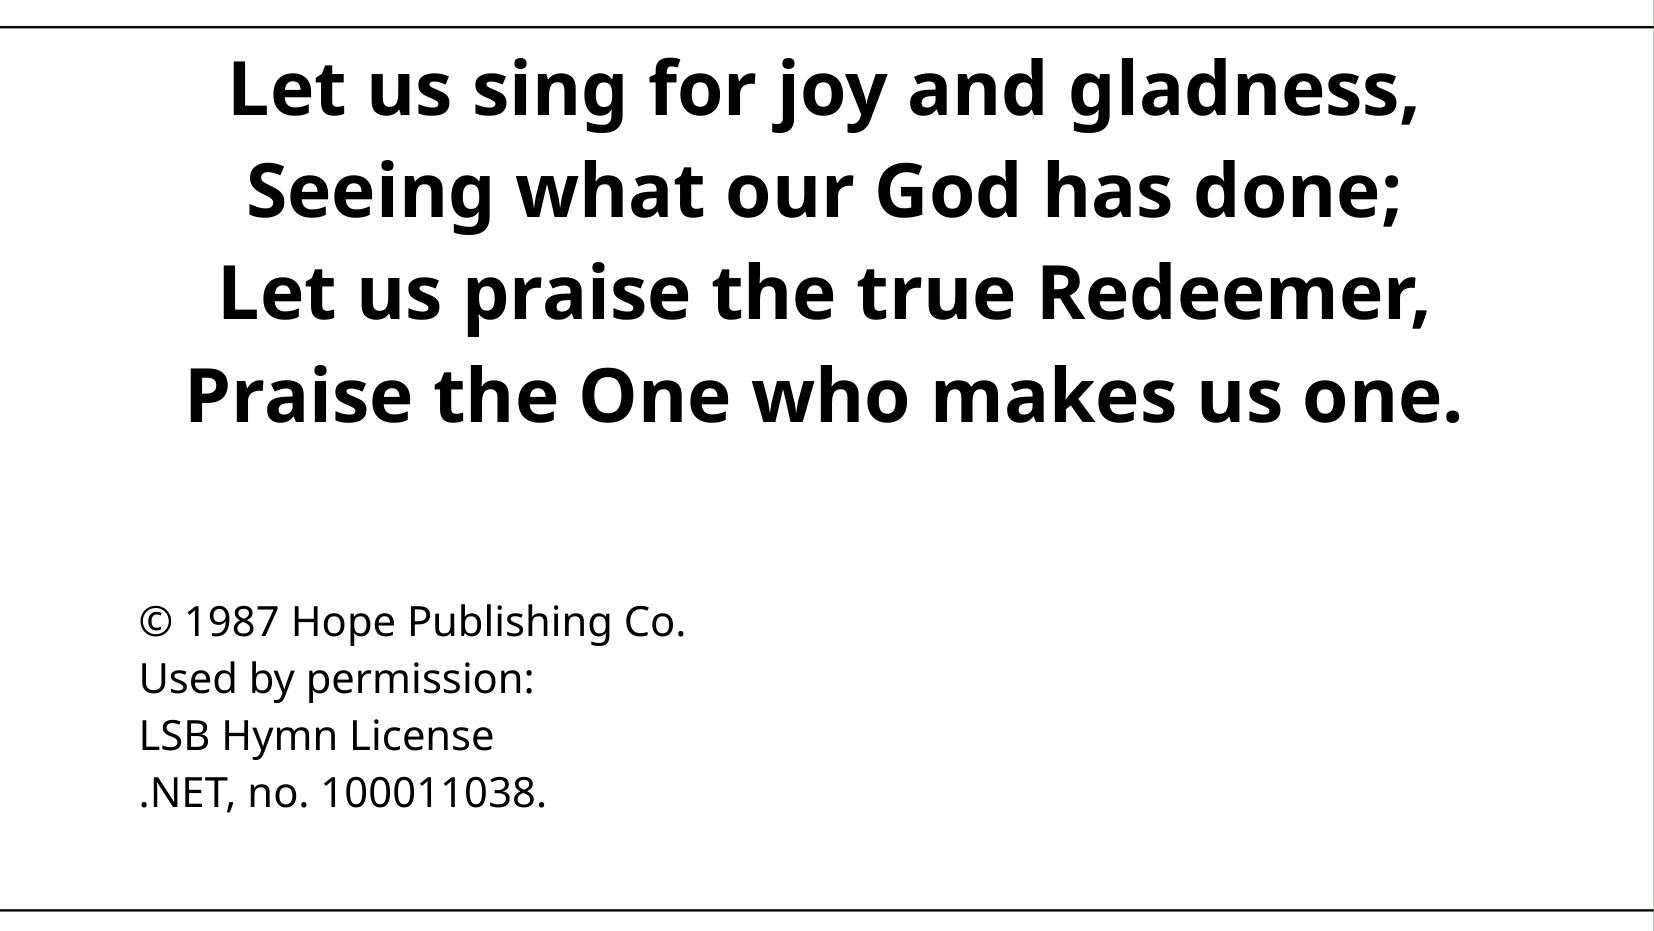

Let us sing for joy and gladness,
Seeing what our God has done;
Let us praise the true Redeemer,
Praise the One who makes us one.
© 1987 Hope Publishing Co.
Used by permission:
LSB Hymn License
.NET, no. 100011038.